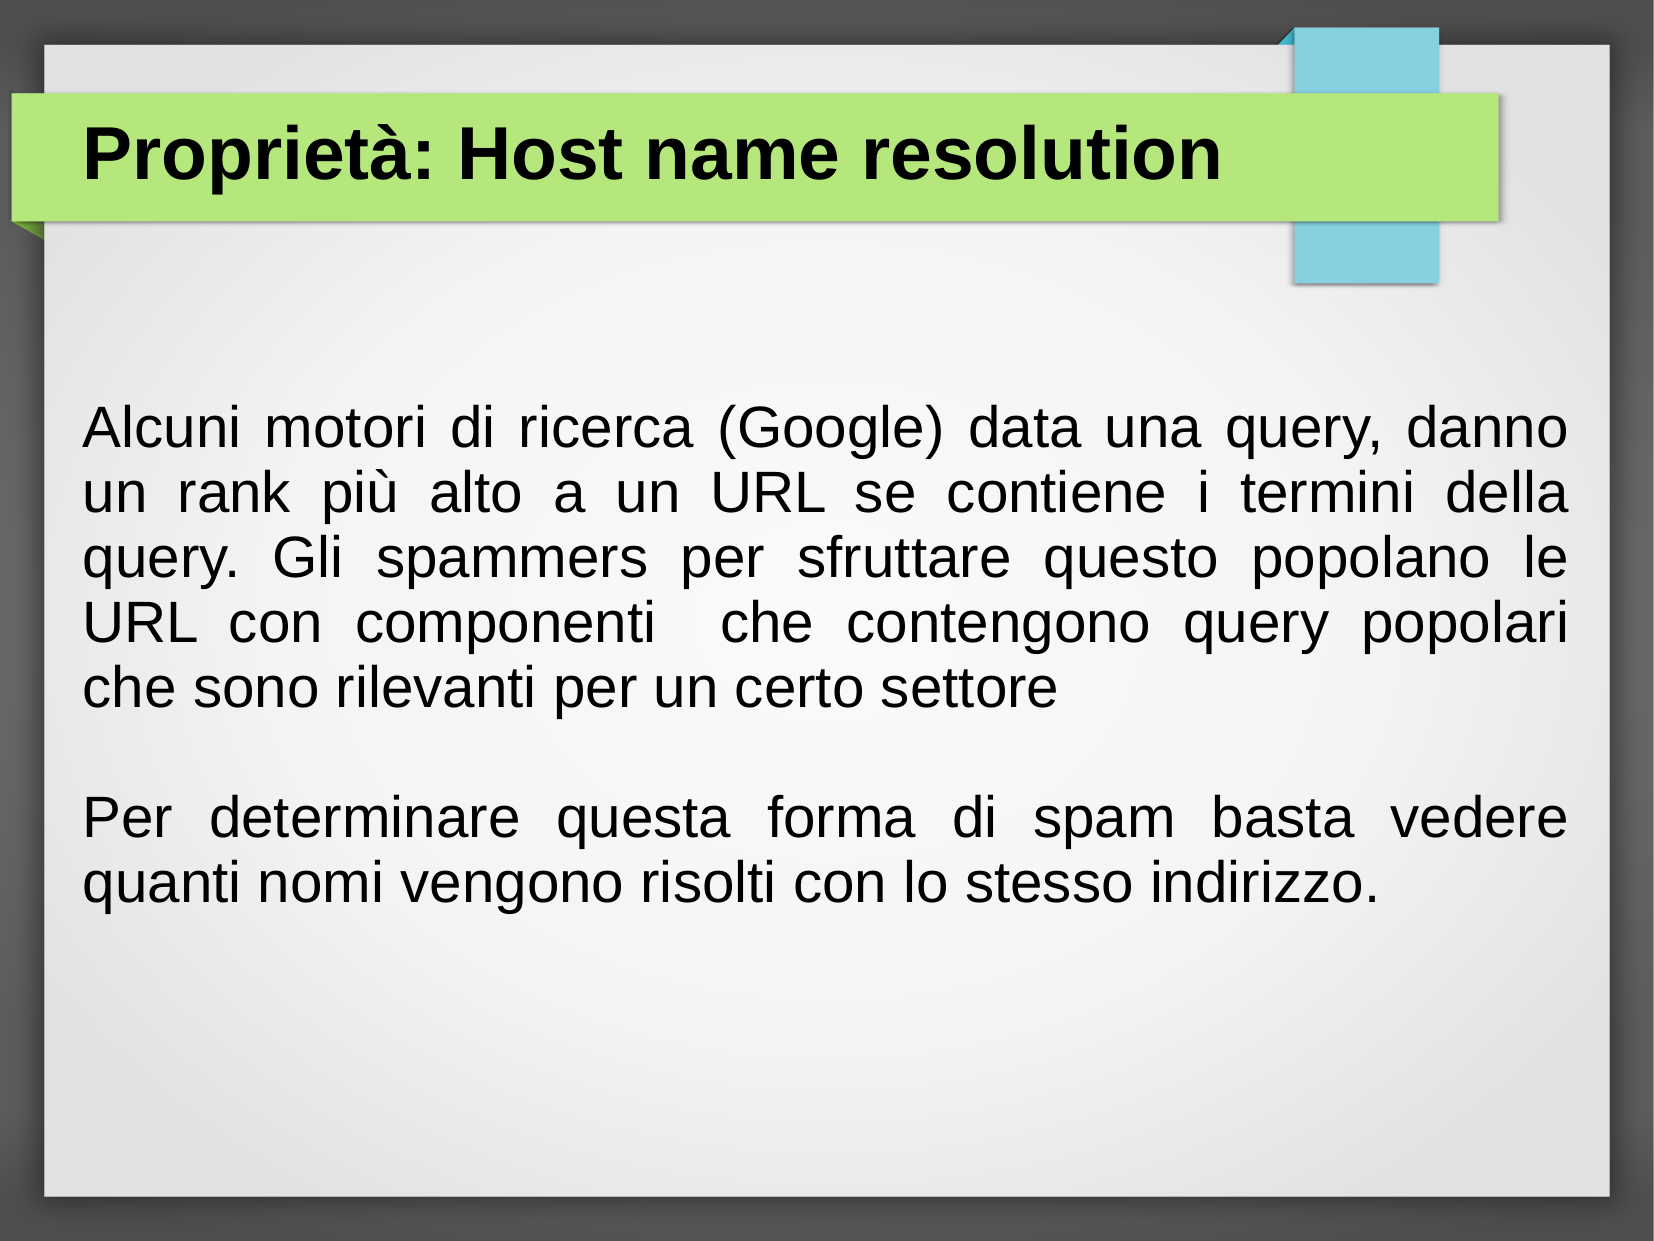

# Proprietà: Host name resolution
Alcuni motori di ricerca (Google) data una query, danno un rank più alto a un URL se contiene i termini della query. Gli spammers per sfruttare questo popolano le URL con componenti che contengono query popolari che sono rilevanti per un certo settore
Per determinare questa forma di spam basta vedere quanti nomi vengono risolti con lo stesso indirizzo.